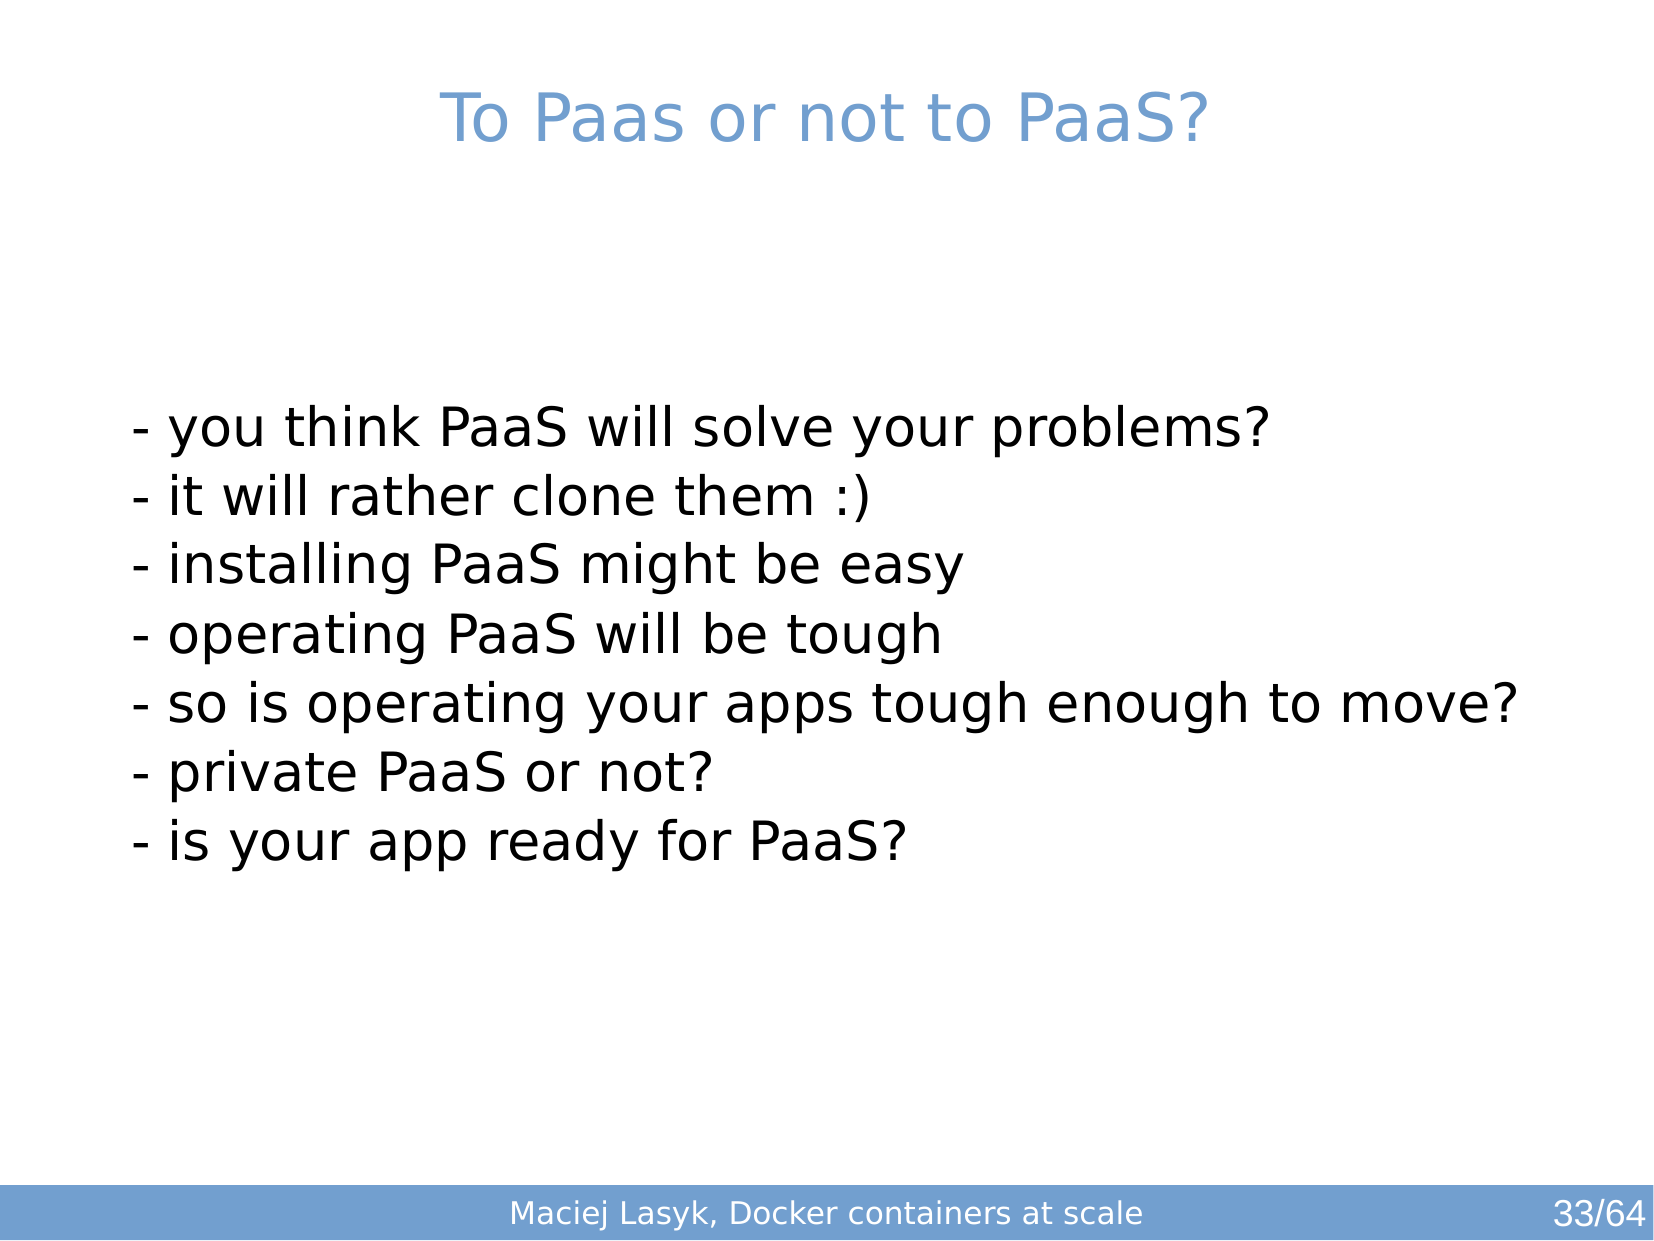

To Paas or not to PaaS?
- you think PaaS will solve your problems?
- it will rather clone them :)
- installing PaaS might be easy
- operating PaaS will be tough
- so is operating your apps tough enough to move?
- private PaaS or not?
- is your app ready for PaaS?
 33/64
Maciej Lasyk, Docker containers at scale